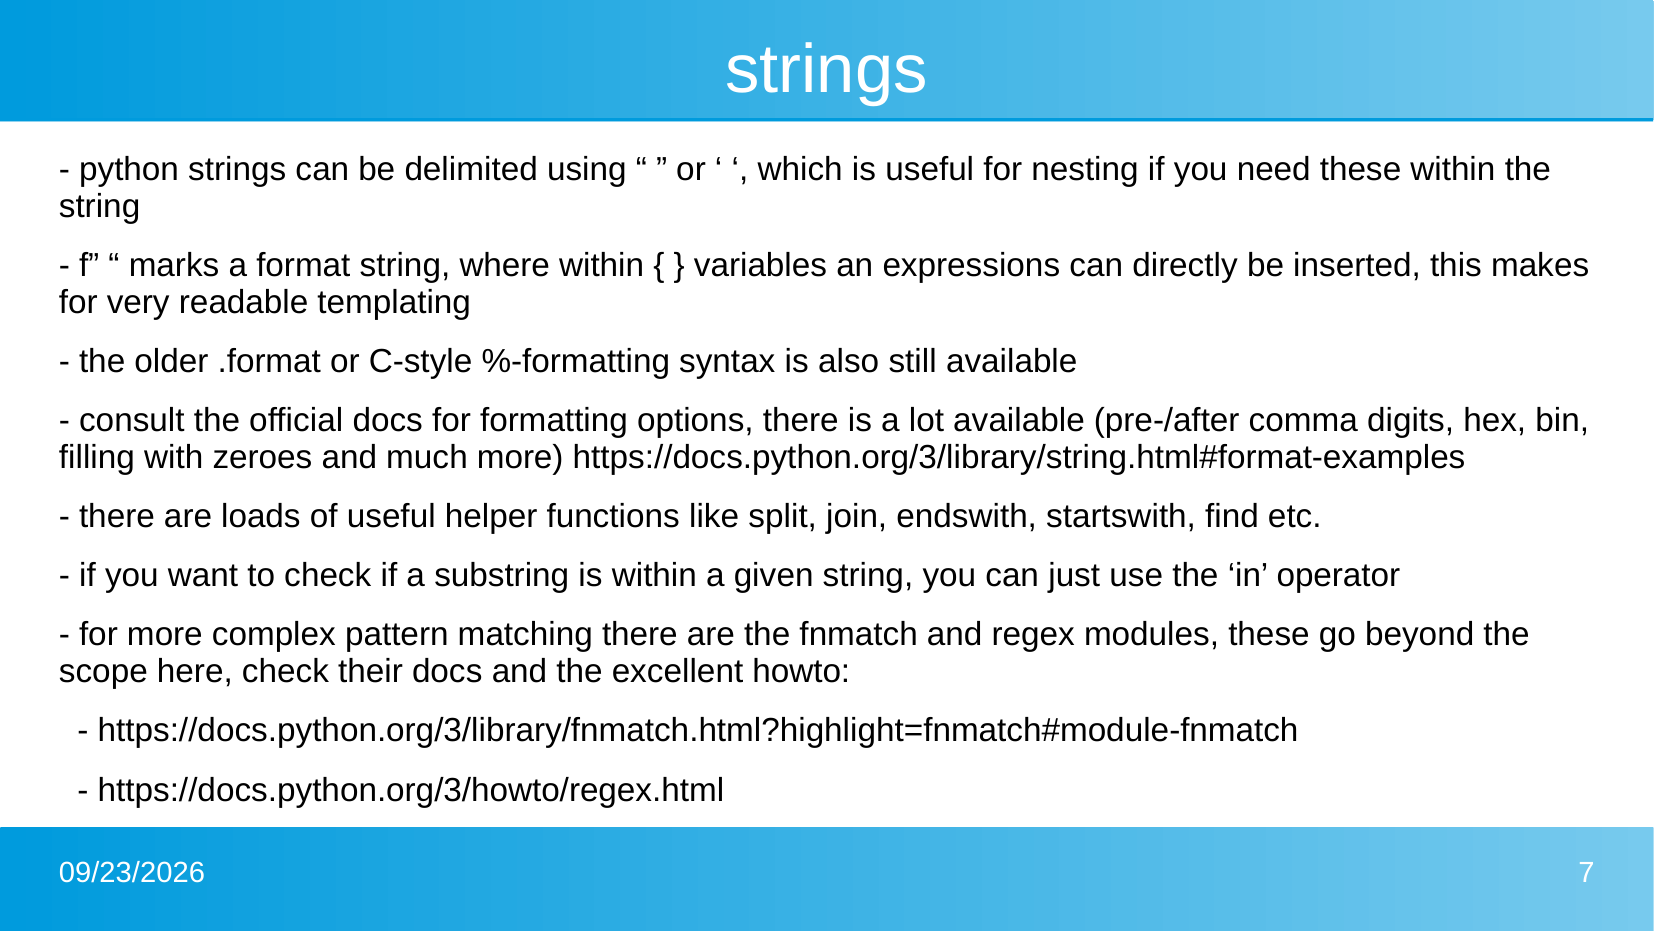

# strings
- python strings can be delimited using “ ” or ‘ ‘, which is useful for nesting if you need these within the string
- f” “ marks a format string, where within { } variables an expressions can directly be inserted, this makes for very readable templating
- the older .format or C-style %-formatting syntax is also still available
- consult the official docs for formatting options, there is a lot available (pre-/after comma digits, hex, bin, filling with zeroes and much more) https://docs.python.org/3/library/string.html#format-examples
- there are loads of useful helper functions like split, join, endswith, startswith, find etc.
- if you want to check if a substring is within a given string, you can just use the ‘in’ operator
- for more complex pattern matching there are the fnmatch and regex modules, these go beyond the scope here, check their docs and the excellent howto:
 - https://docs.python.org/3/library/fnmatch.html?highlight=fnmatch#module-fnmatch
 - https://docs.python.org/3/howto/regex.html
7